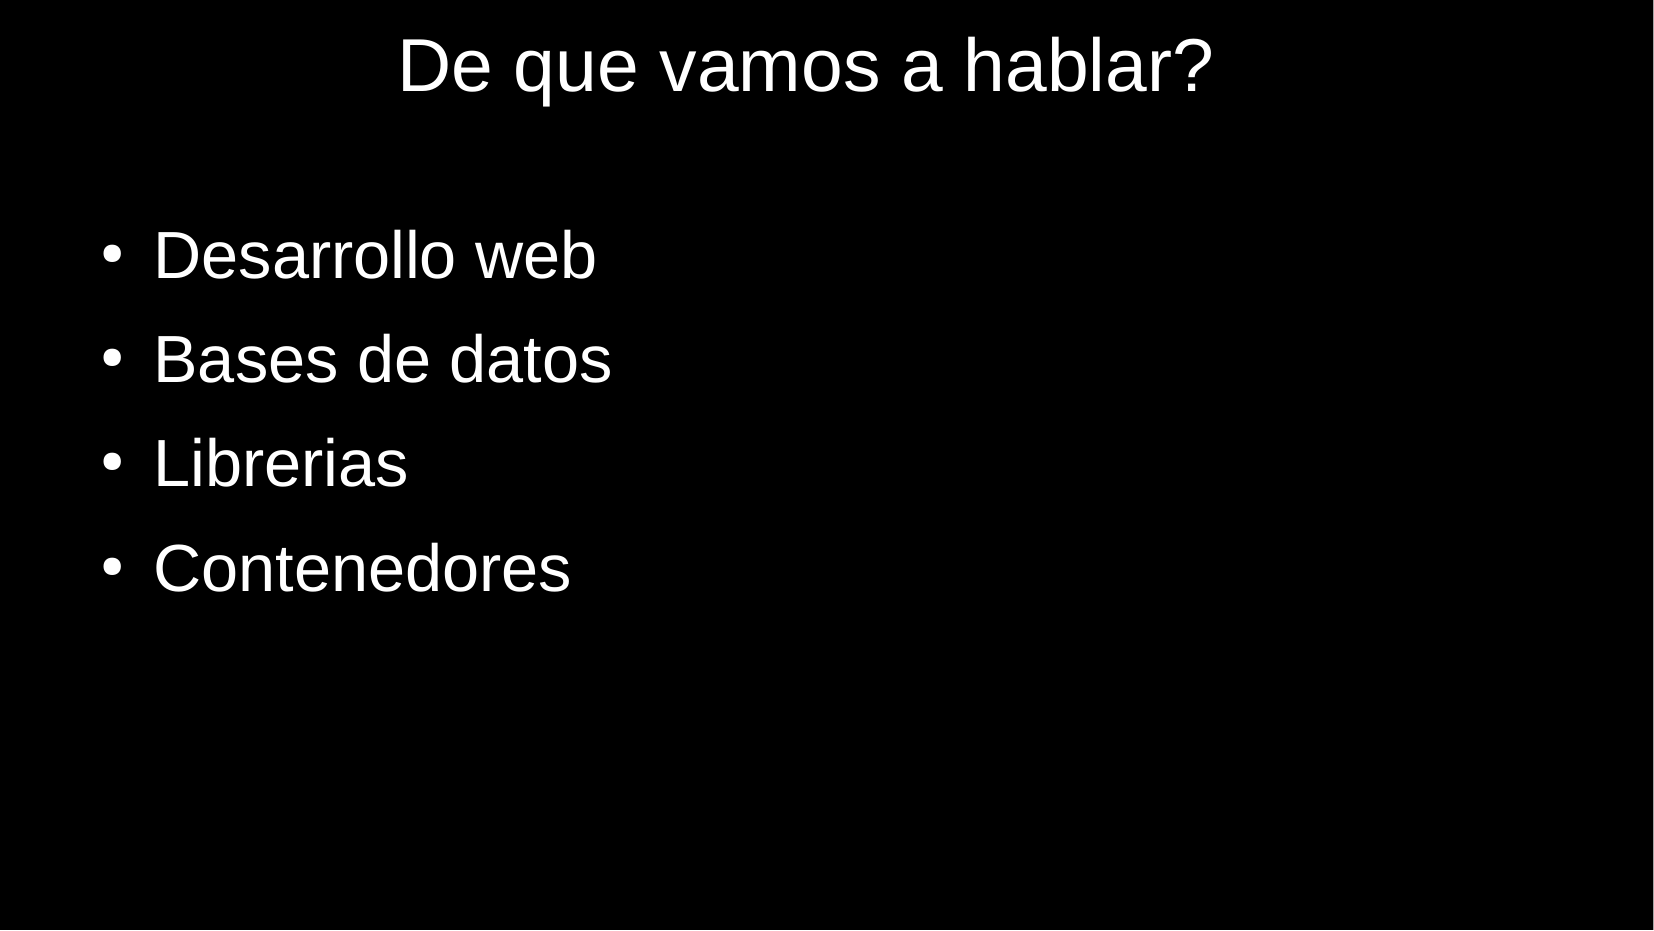

# De que vamos a hablar?
Desarrollo web
Bases de datos
Librerias
Contenedores